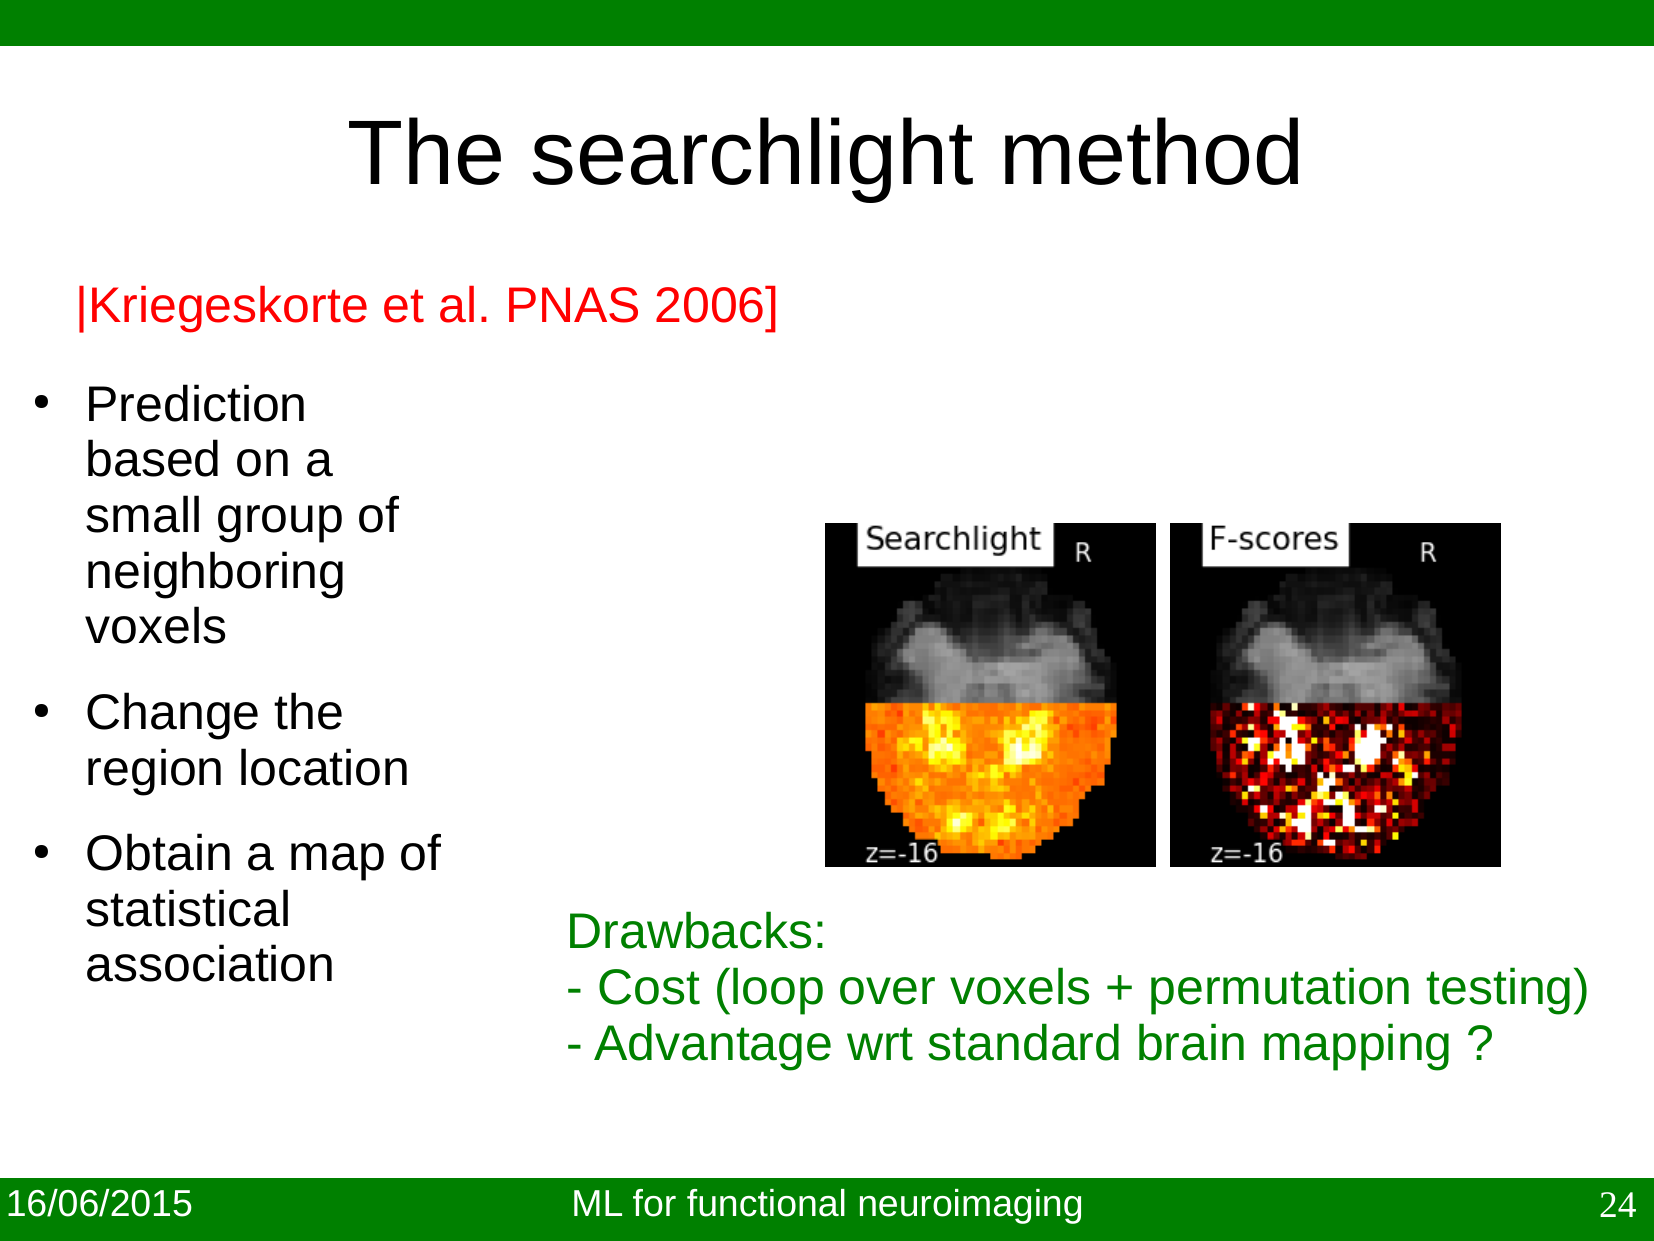

# The searchlight method
|Kriegeskorte et al. PNAS 2006]
Prediction based on a small group of neighboring voxels
Change the region location
Obtain a map of statistical association
Drawbacks:
- Cost (loop over voxels + permutation testing)
- Advantage wrt standard brain mapping ?
24